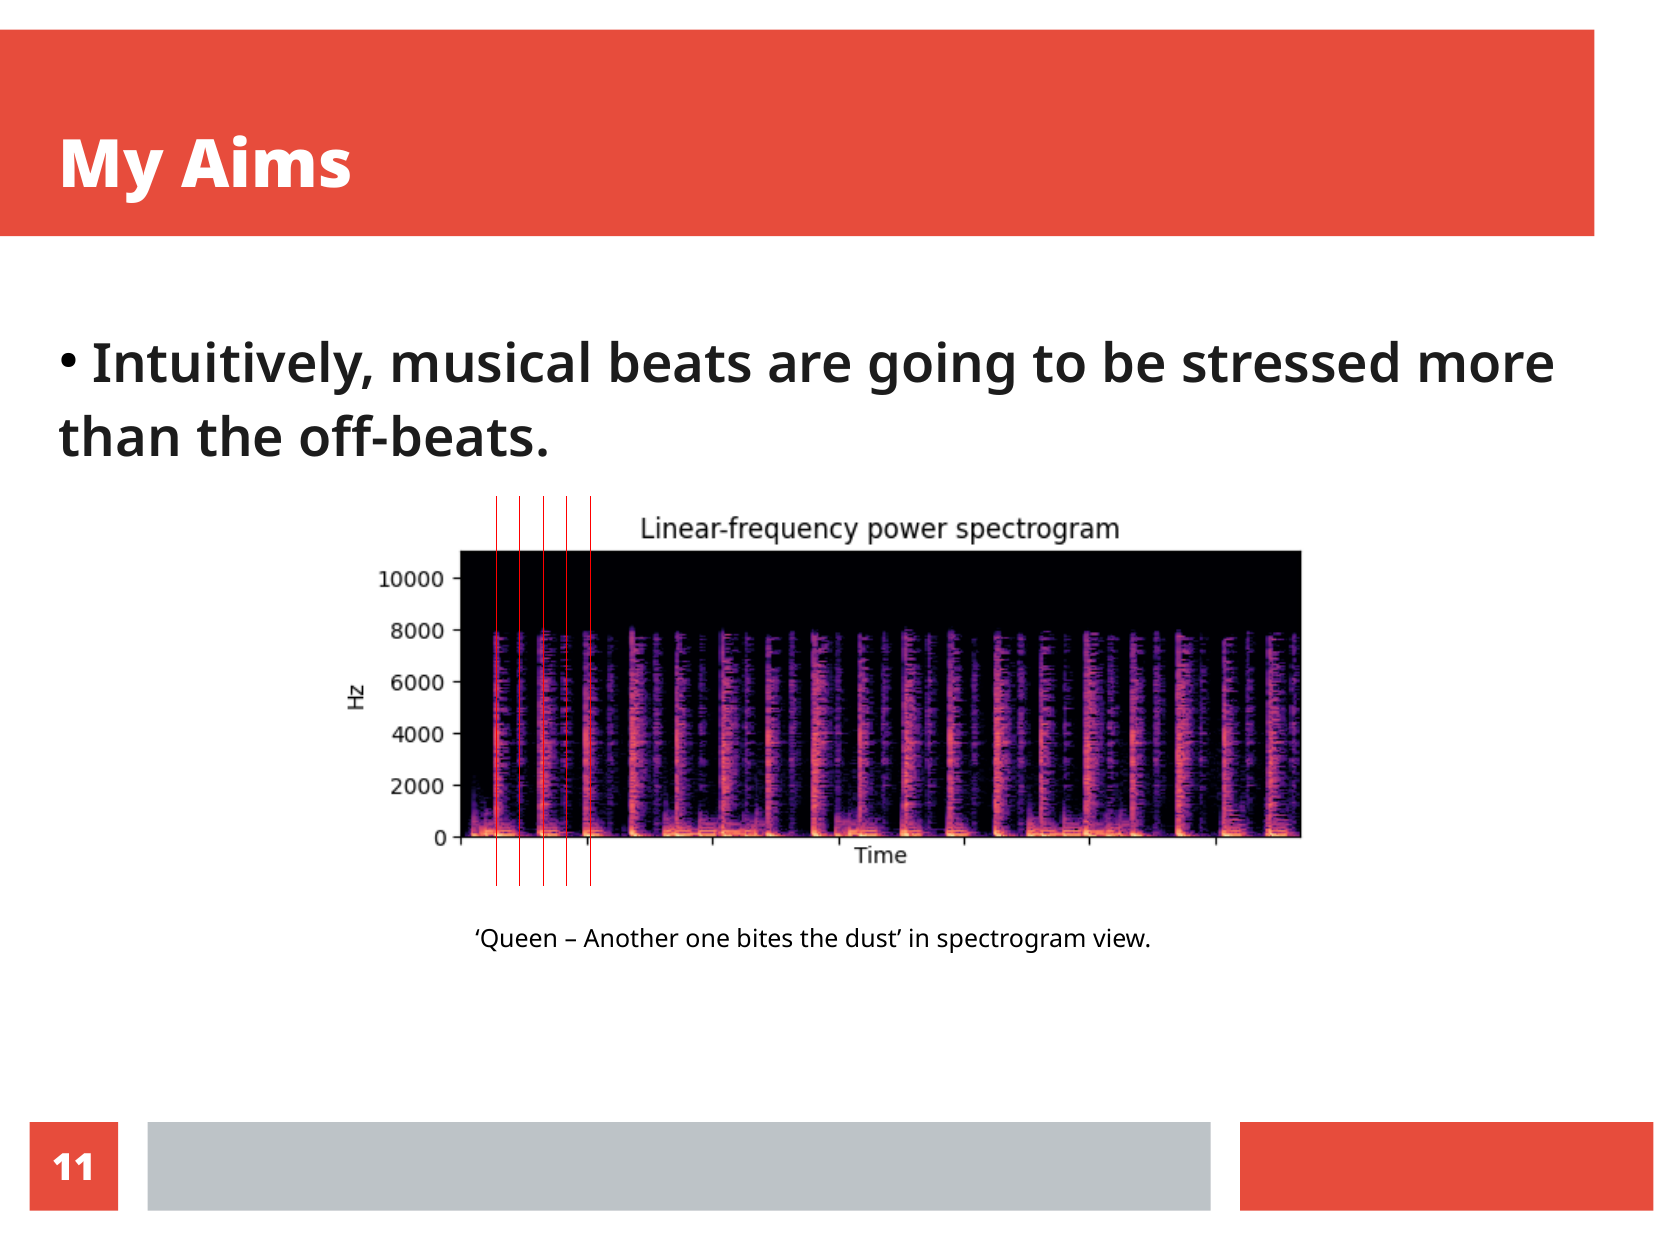

# My Aims
 Intuitively, musical beats are going to be stressed more than the off-beats.
‘Queen – Another one bites the dust’ in spectrogram view.
11